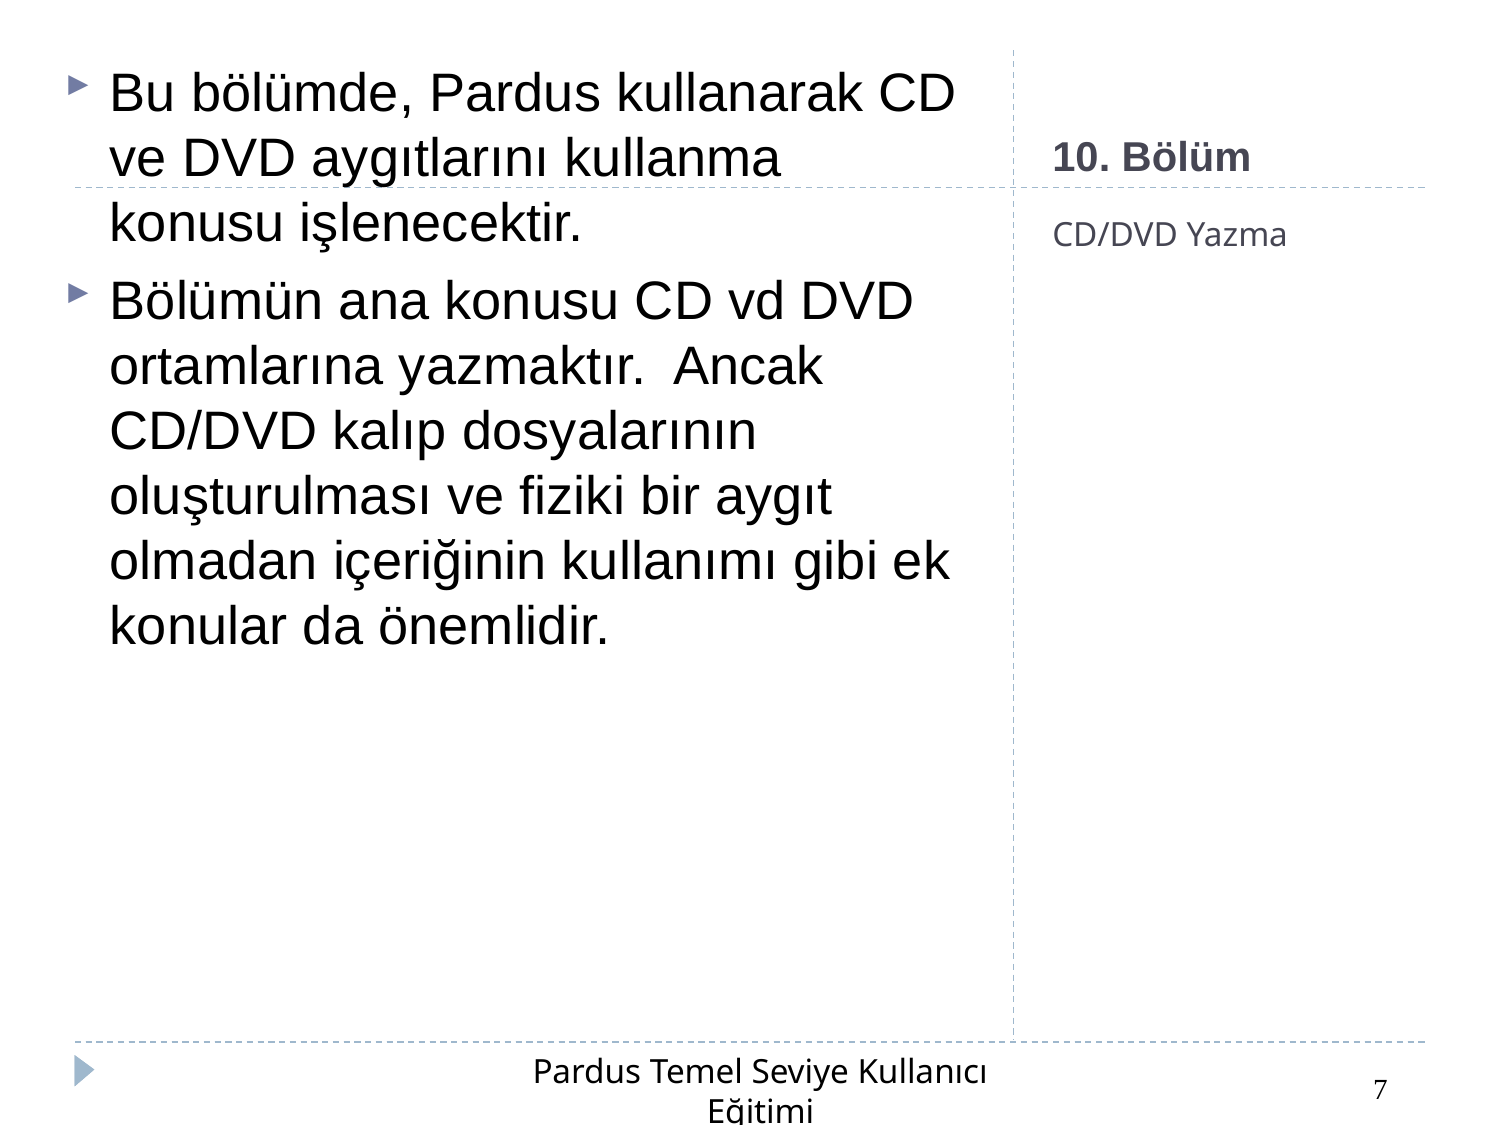

Bu bölümde, Pardus kullanarak CD ve DVD aygıtlarını kullanma konusu işlenecektir.
Bölümün ana konusu CD vd DVD ortamlarına yazmaktır. Ancak CD/DVD kalıp dosyalarının oluşturulması ve fiziki bir aygıt olmadan içeriğinin kullanımı gibi ek konular da önemlidir.
# 10. Bölüm
CD/DVD Yazma